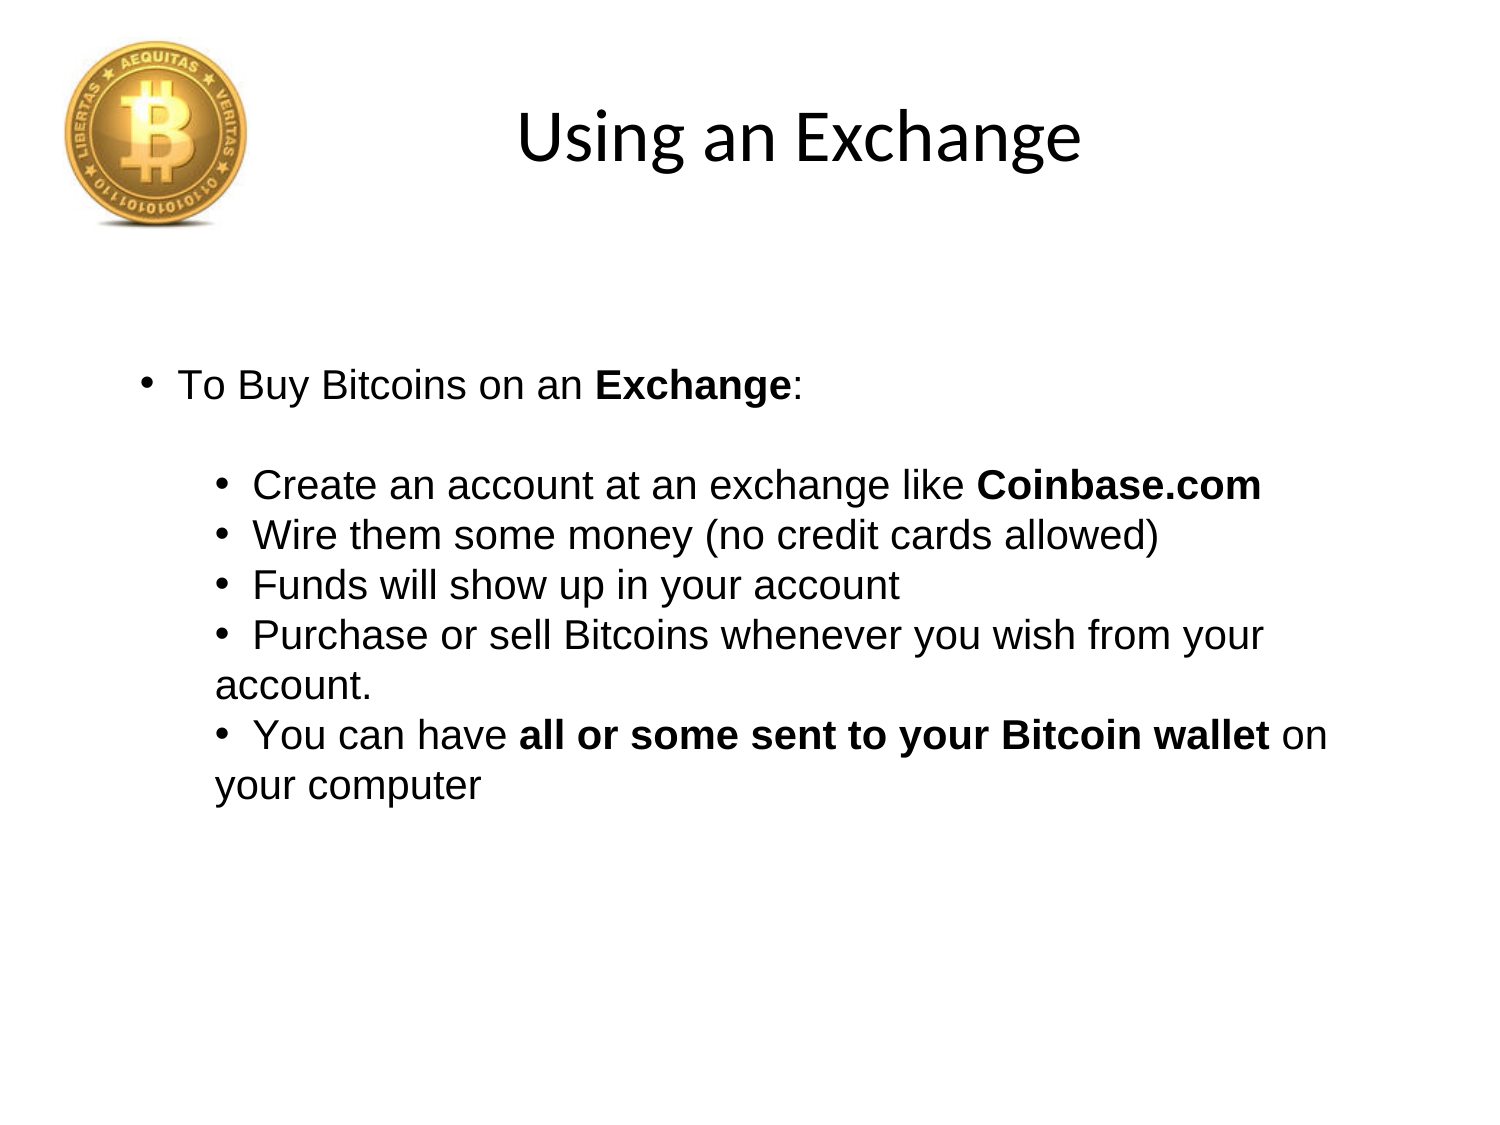

Using an Exchange
 To Buy Bitcoins on an Exchange:
 Create an account at an exchange like Coinbase.com
 Wire them some money (no credit cards allowed)
 Funds will show up in your account
 Purchase or sell Bitcoins whenever you wish from your account.
 You can have all or some sent to your Bitcoin wallet on your computer